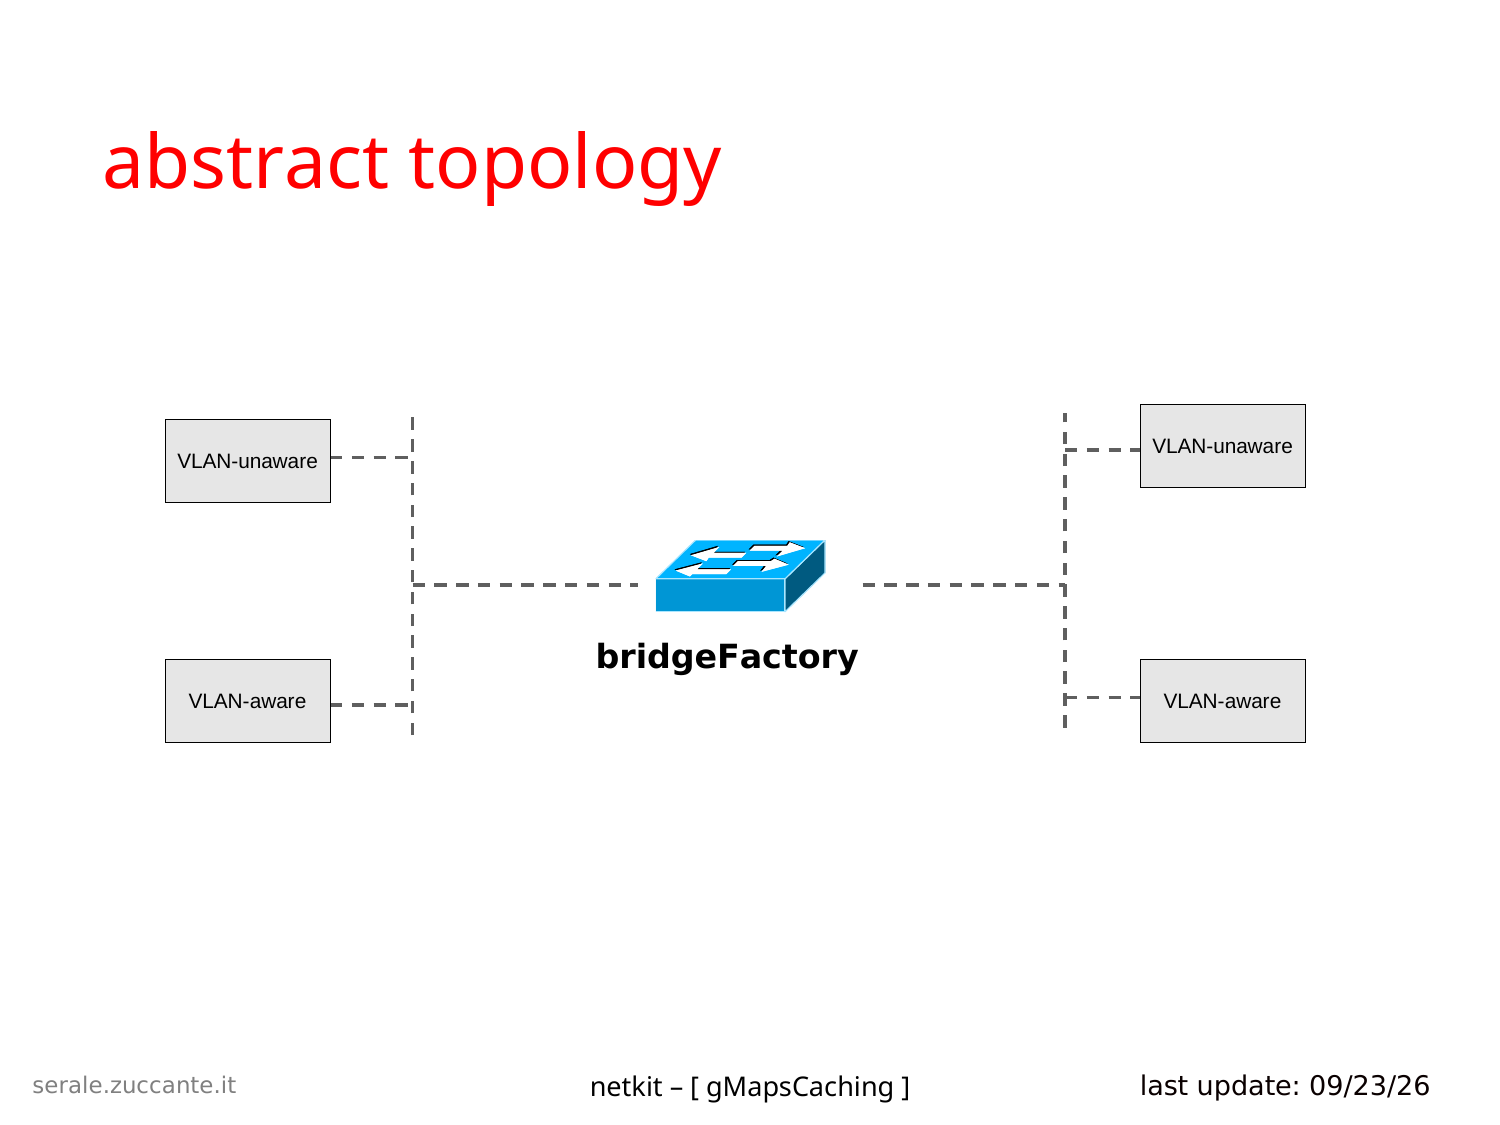

abstract topology
VLAN-unaware
VLAN-unaware
bridgeFactory
VLAN-aware
VLAN-aware
gMapsCaching